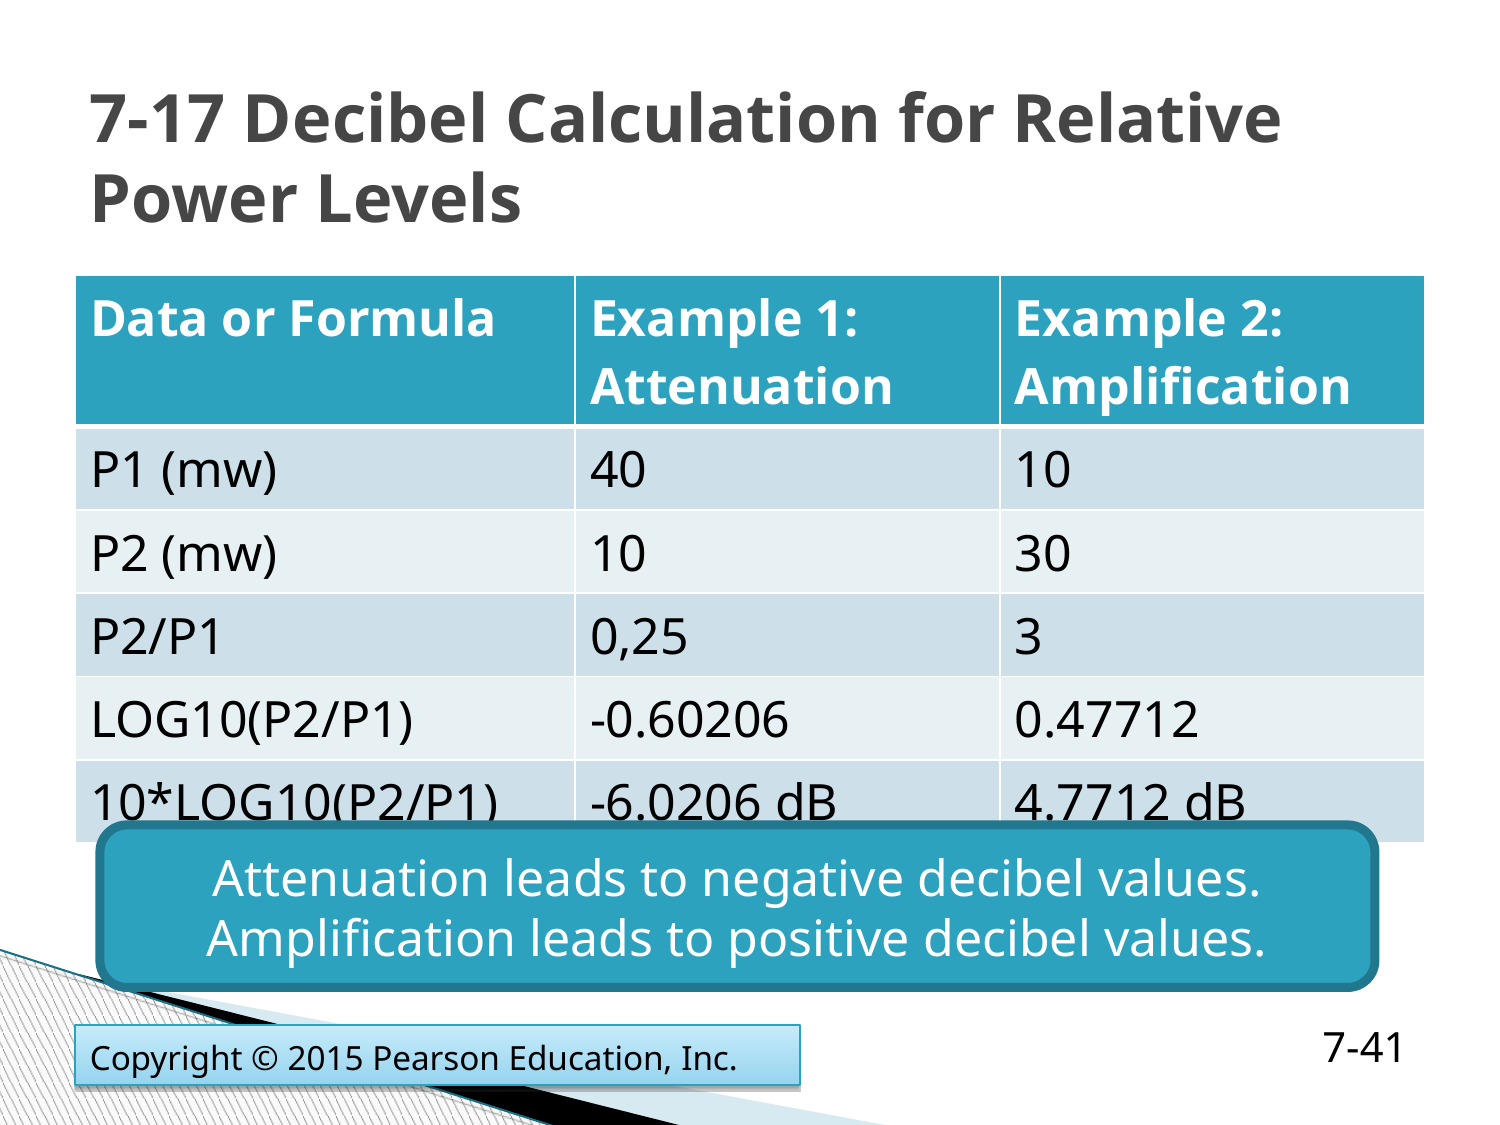

# 7-17 Decibel Calculation for Relative Power Levels
| Data or Formula | Example 1: Attenuation | Example 2: Amplification |
| --- | --- | --- |
| P1 (mw) | 40 | 10 |
| P2 (mw) | 10 | 30 |
| P2/P1 | 0,25 | 3 |
| LOG10(P2/P1) | -0.60206 | 0.47712 |
| 10\*LOG10(P2/P1) | -6.0206 dB | 4.7712 dB |
Attenuation leads to negative decibel values.
Amplification leads to positive decibel values.
Copyright © 2015 Pearson Education, Inc.